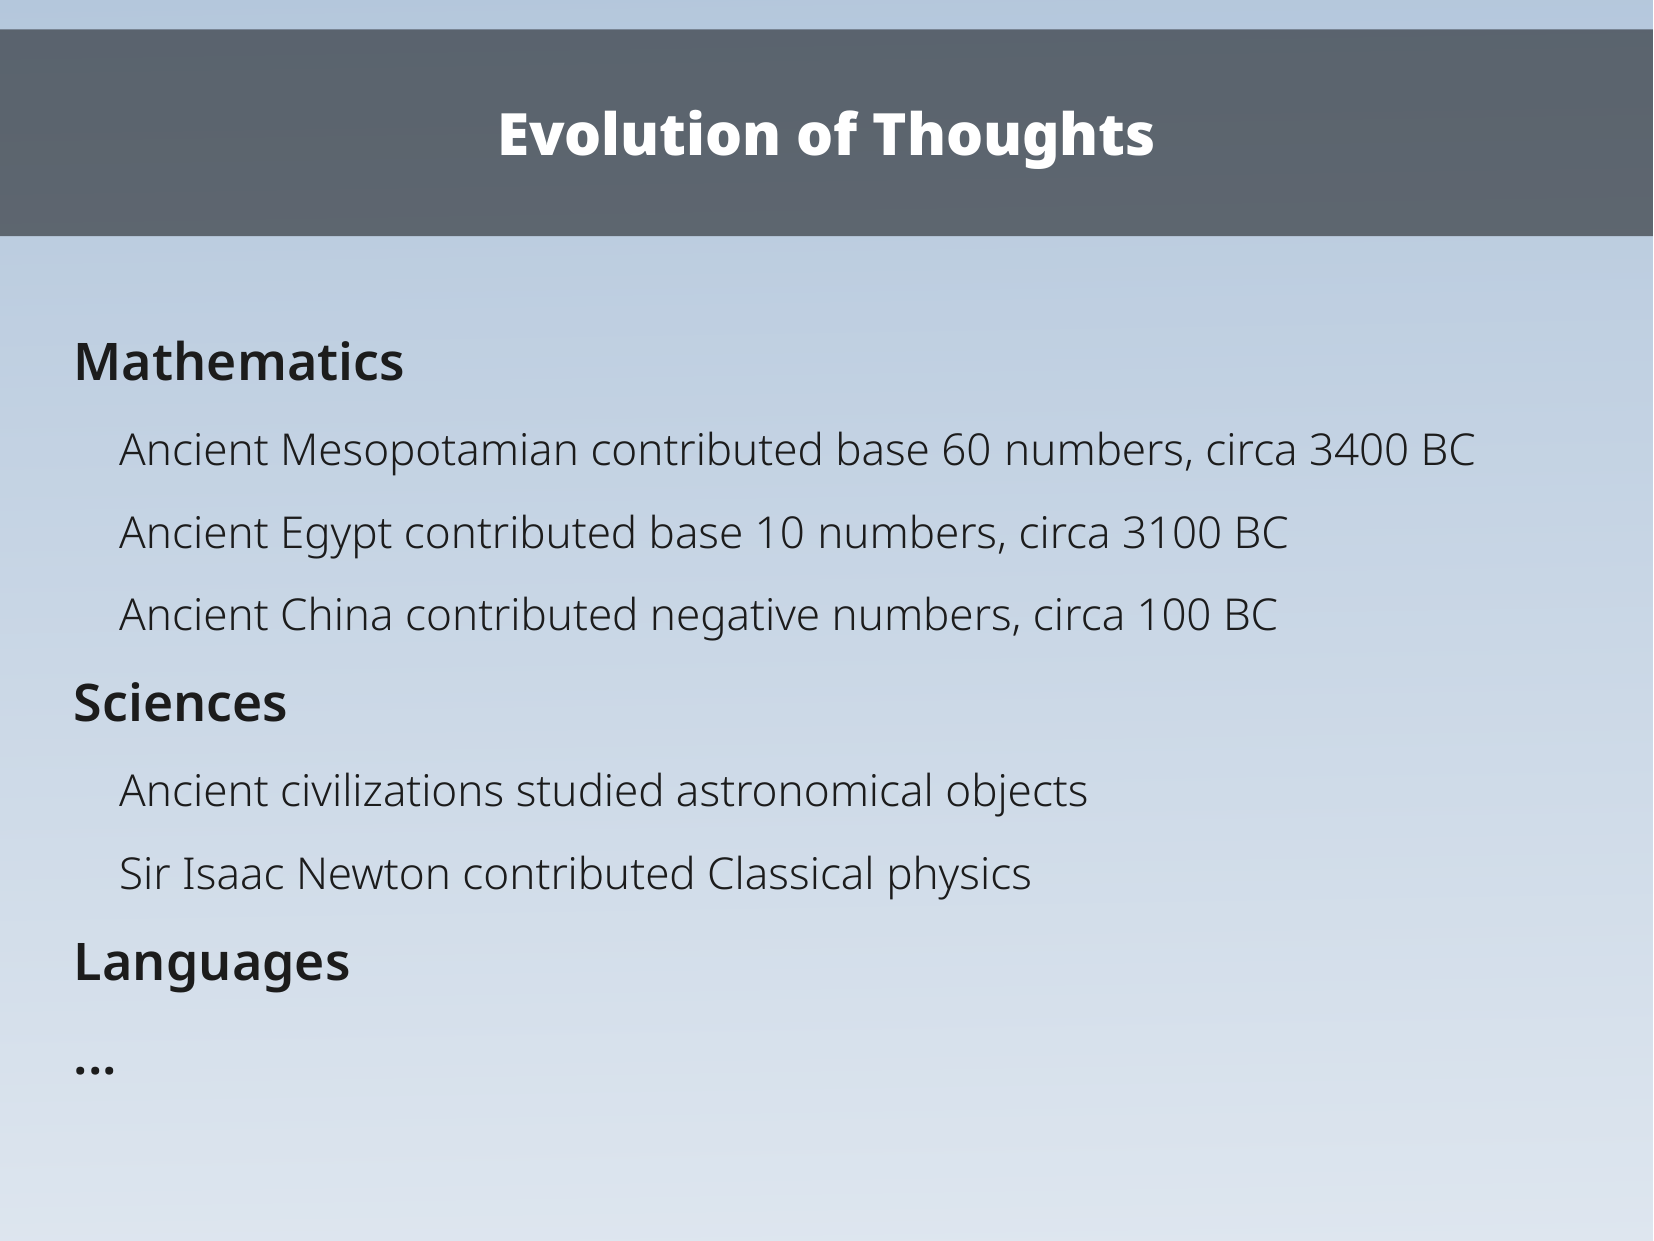

# Evolution of Thoughts
Mathematics
Ancient Mesopotamian contributed base 60 numbers, circa 3400 BC
Ancient Egypt contributed base 10 numbers, circa 3100 BC
Ancient China contributed negative numbers, circa 100 BC
Sciences
Ancient civilizations studied astronomical objects
Sir Isaac Newton contributed Classical physics
Languages
...